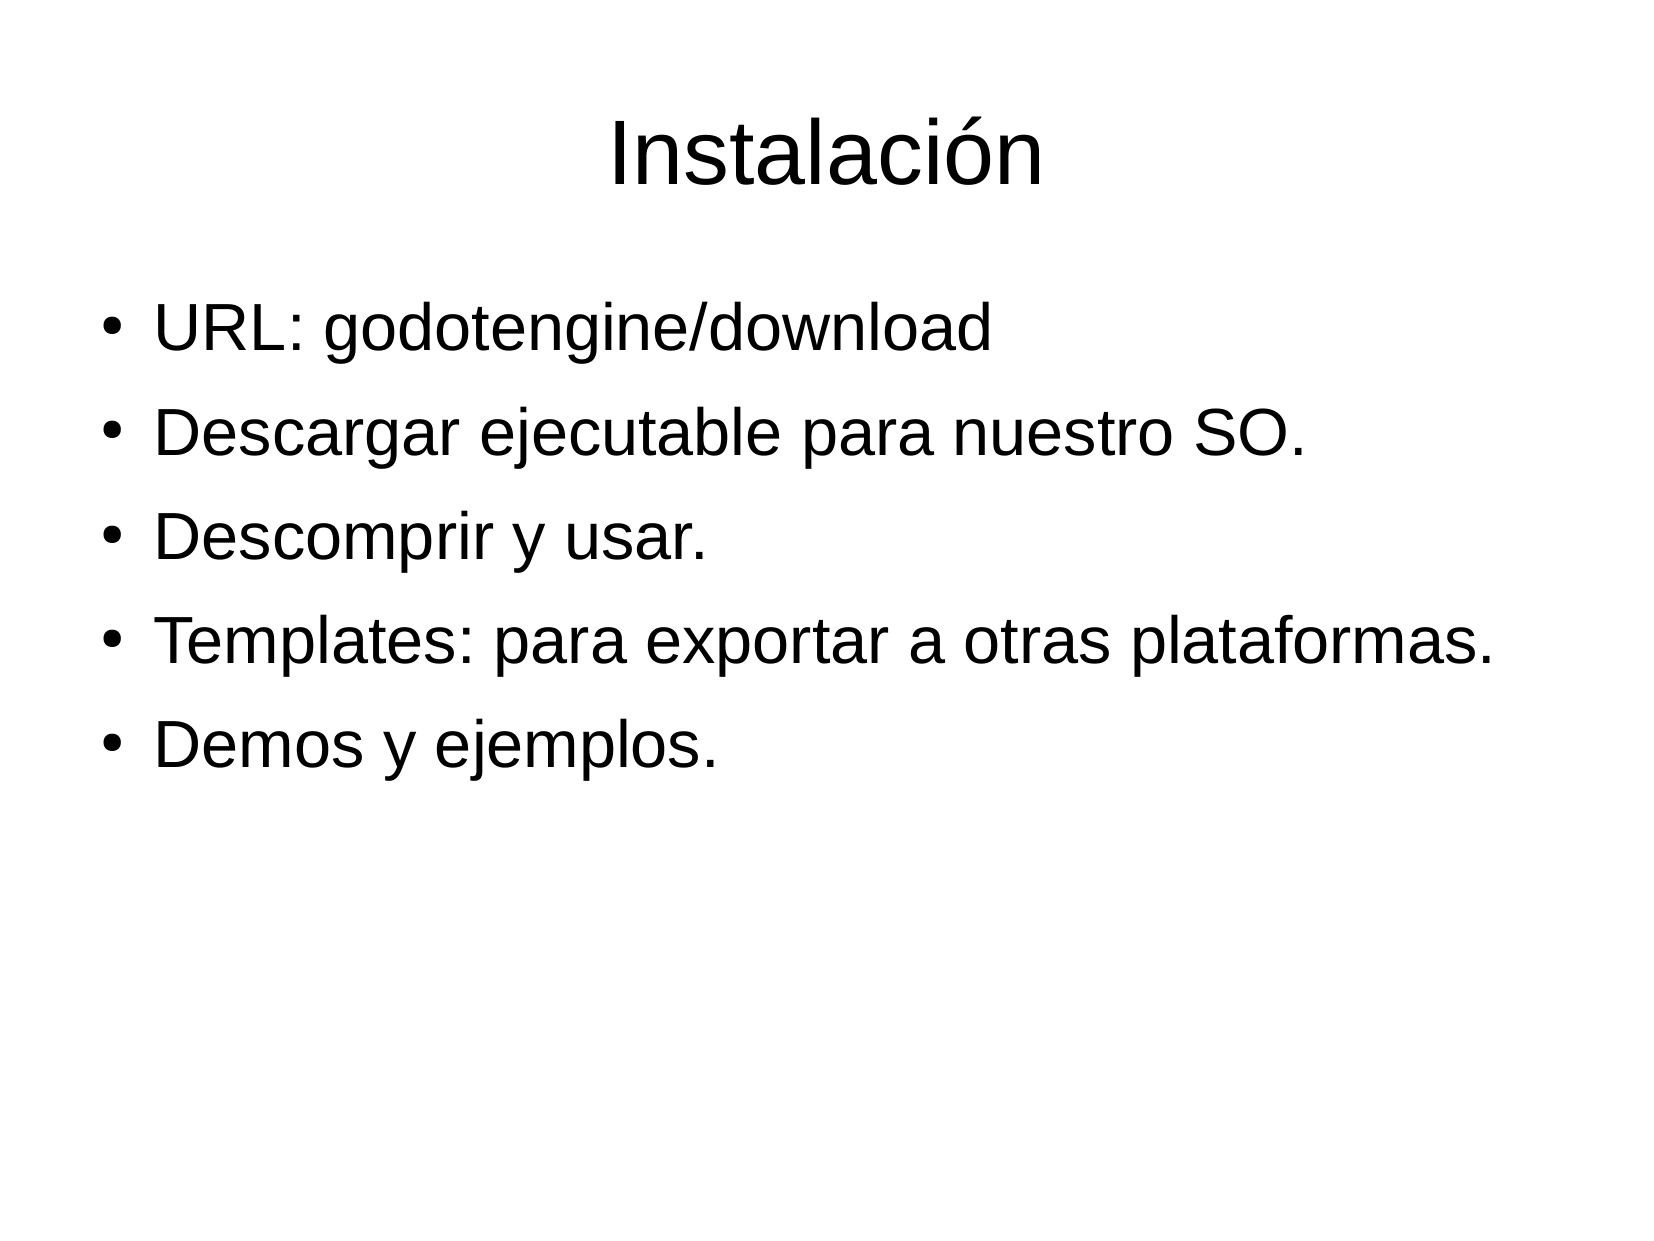

# Instalación
URL: godotengine/download
Descargar ejecutable para nuestro SO.
Descomprir y usar.
Templates: para exportar a otras plataformas.
Demos y ejemplos.